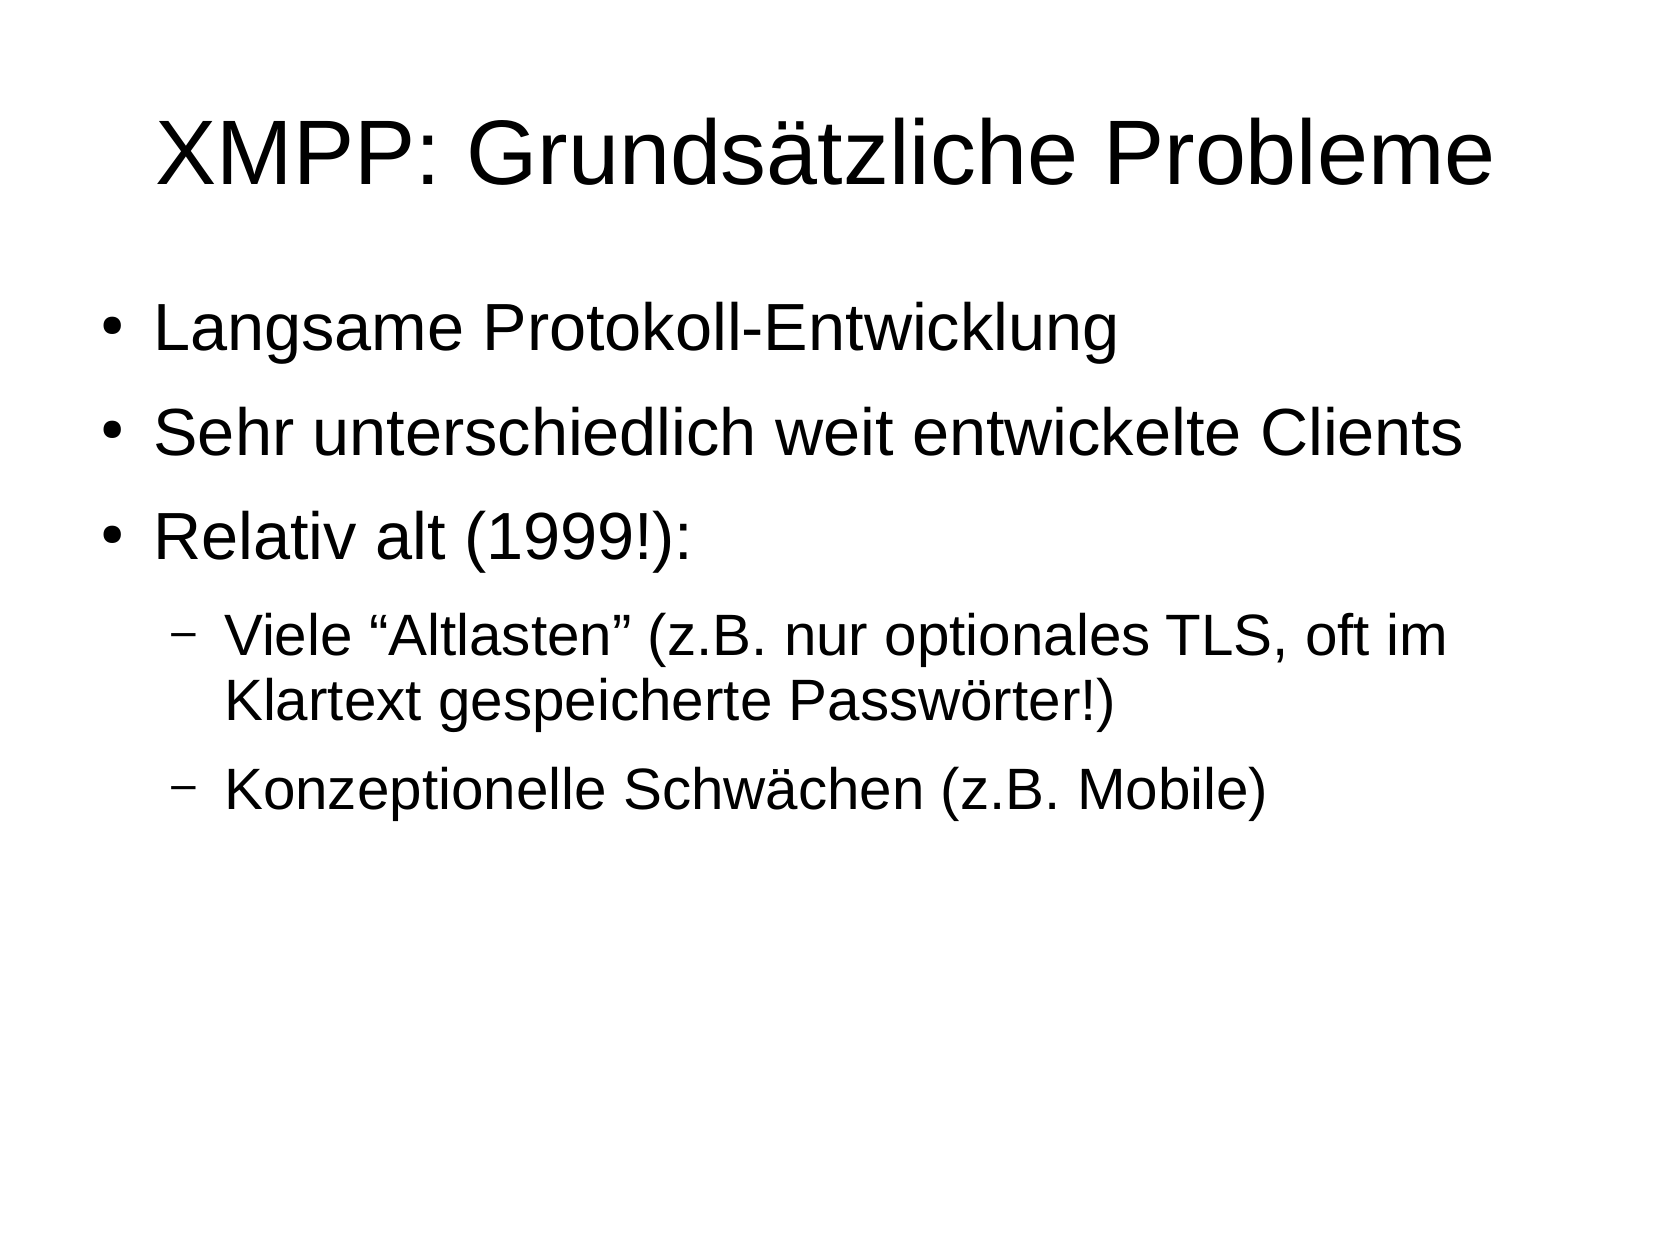

# XMPP: Grundsätzliche Probleme
Langsame Protokoll-Entwicklung
Sehr unterschiedlich weit entwickelte Clients
Relativ alt (1999!):
Viele “Altlasten” (z.B. nur optionales TLS, oft im Klartext gespeicherte Passwörter!)
Konzeptionelle Schwächen (z.B. Mobile)